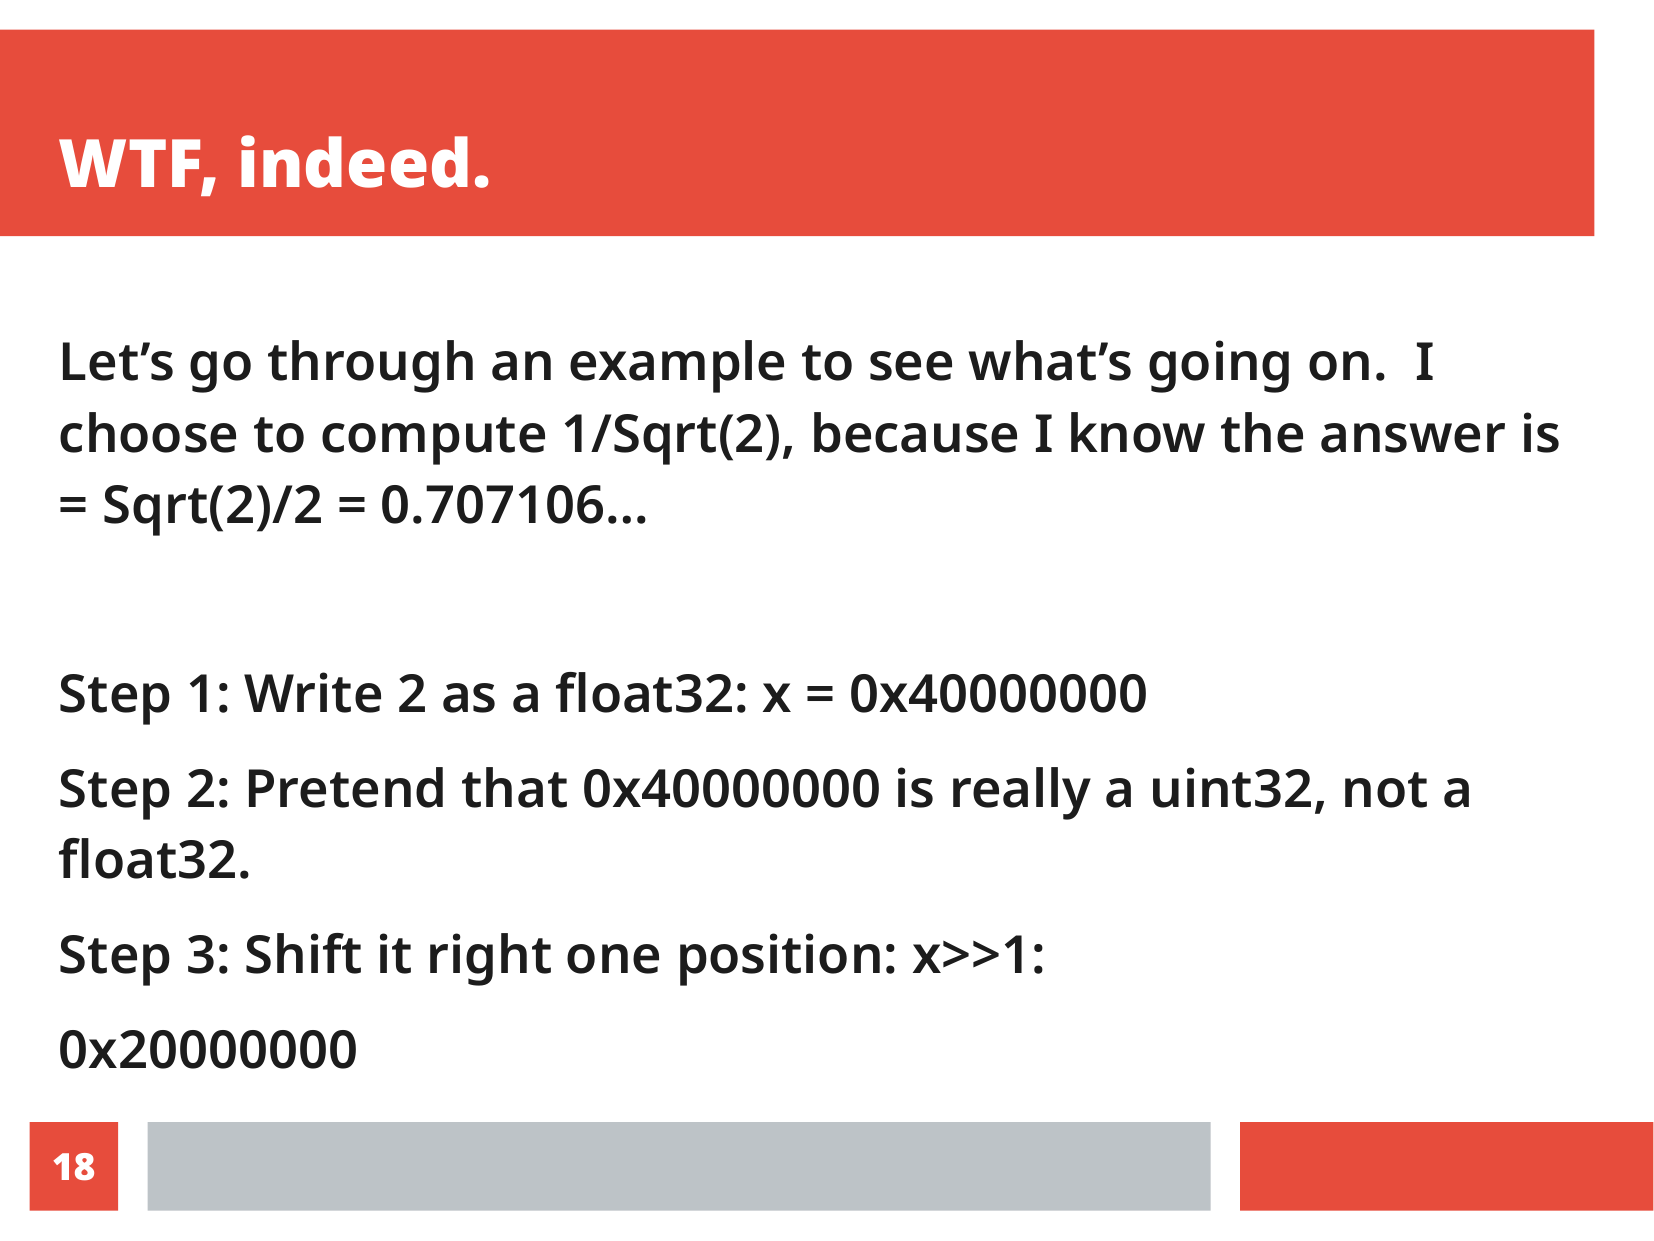

# WTF, indeed.
Let’s go through an example to see what’s going on. I choose to compute 1/Sqrt(2), because I know the answer is = Sqrt(2)/2 = 0.707106…
Step 1: Write 2 as a float32: x = 0x40000000
Step 2: Pretend that 0x40000000 is really a uint32, not a float32.
Step 3: Shift it right one position: x>>1:
0x20000000
18